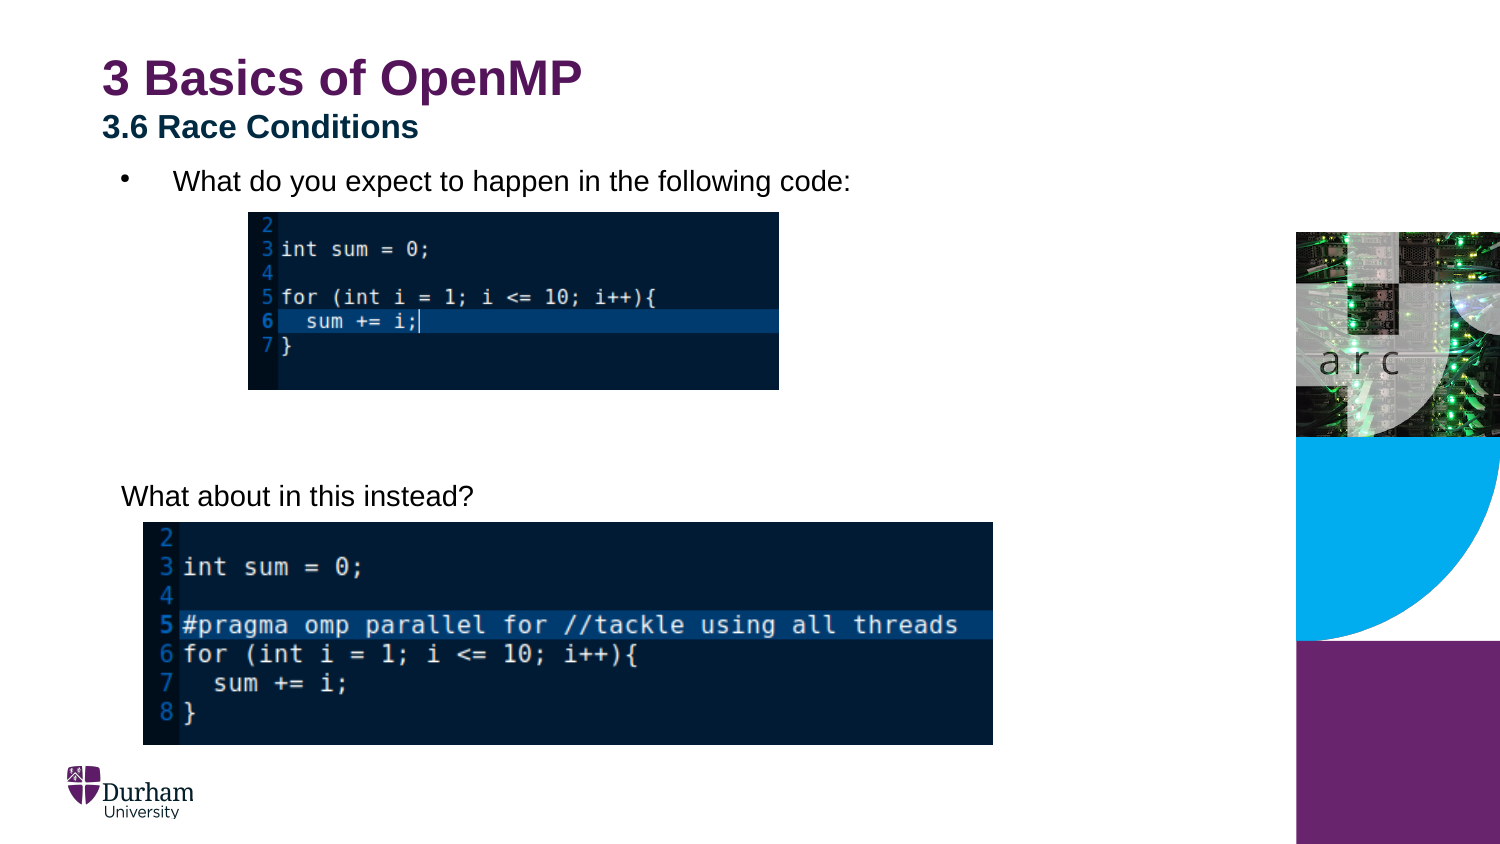

# 3 Basics of OpenMP 3.6 Race Conditions
What do you expect to happen in the following code:
What about in this instead?